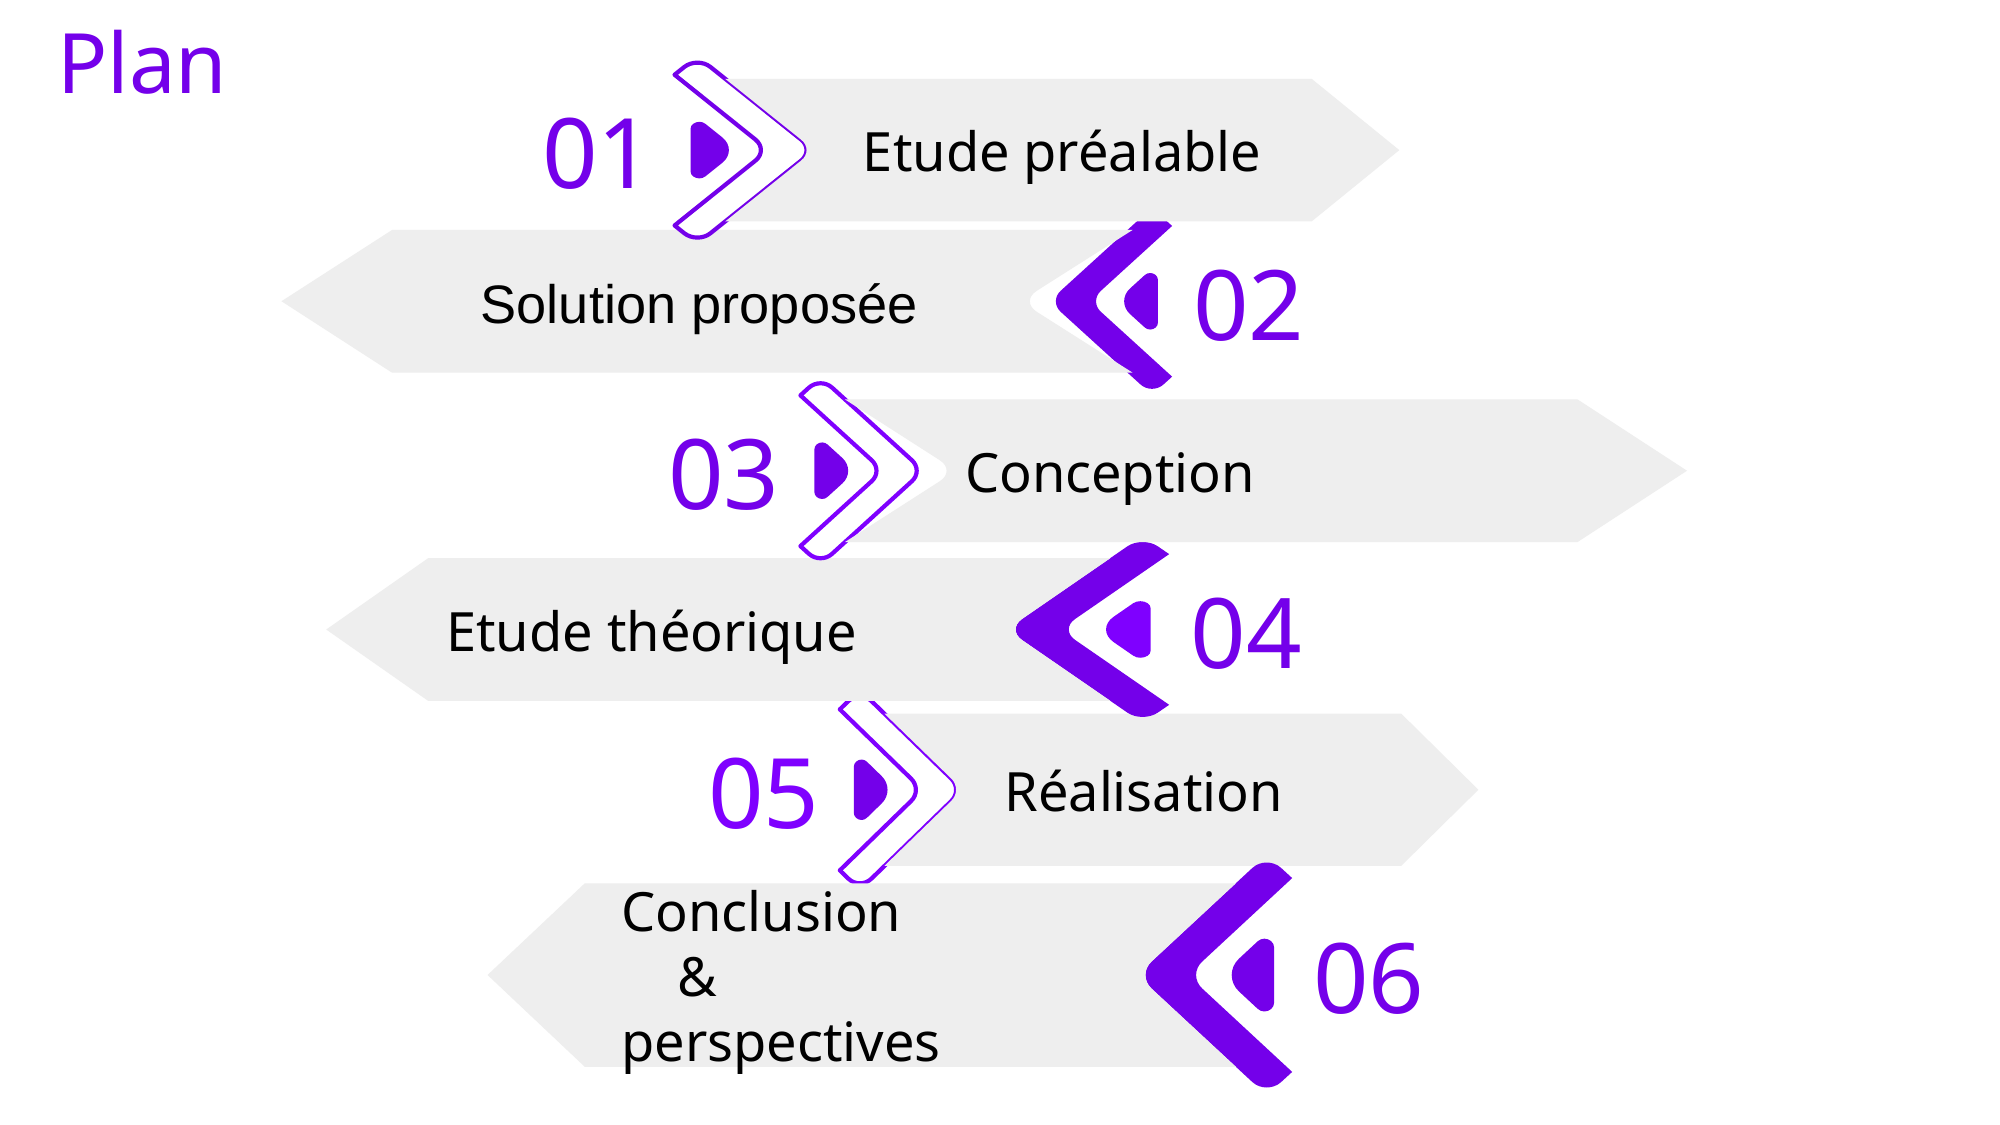

# Plan
Etude préalable
01
Solution proposée
02
Conception
03
Etude théorique
04
Réalisation
05
 Conclusion &
 perspectives
06
Pour ce faire nous avons choisi le chemin suivant:
Nous allons commencer par une Etude préalable qui sera suivi par la solution proposée puis la conception et l’architecture du projet
Ensuite l’etude theorique 5ement la realisation et les resultats obtenus. Cette presentation sera cloturer par une conclusion et perspectives